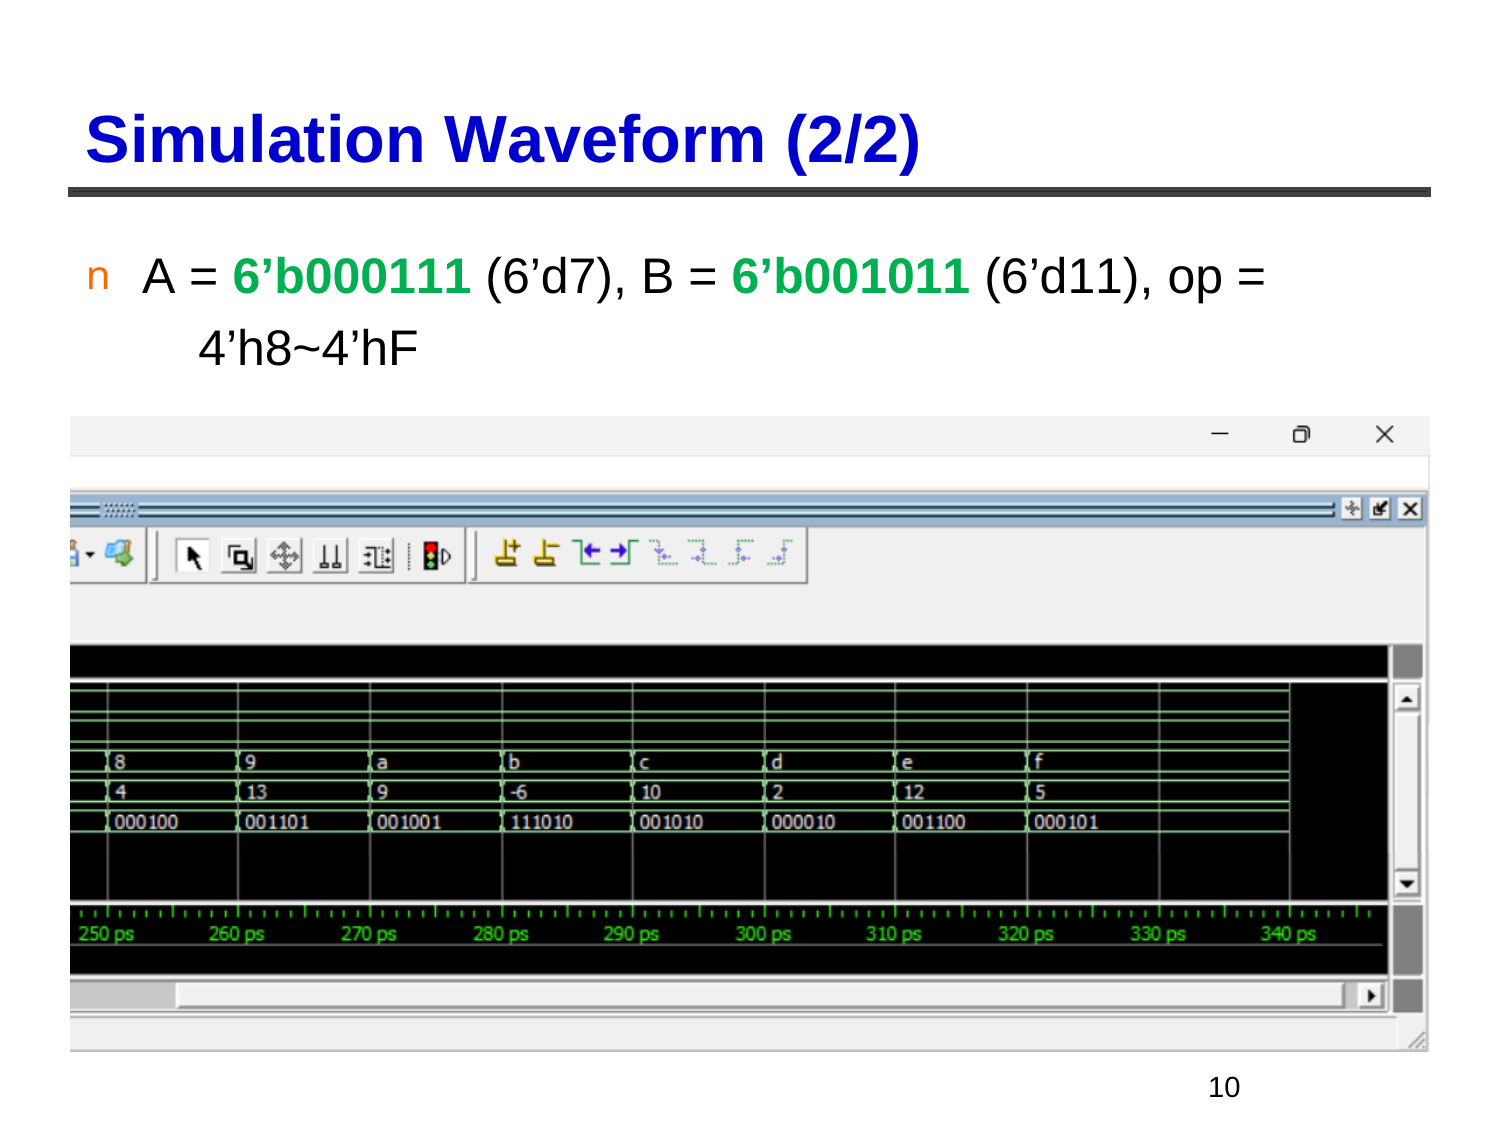

# Simulation Waveform (2/2)
A = 6’b000111 (6’d7), B = 6’b001011 (6’d11), op = 4’h8~4’hF